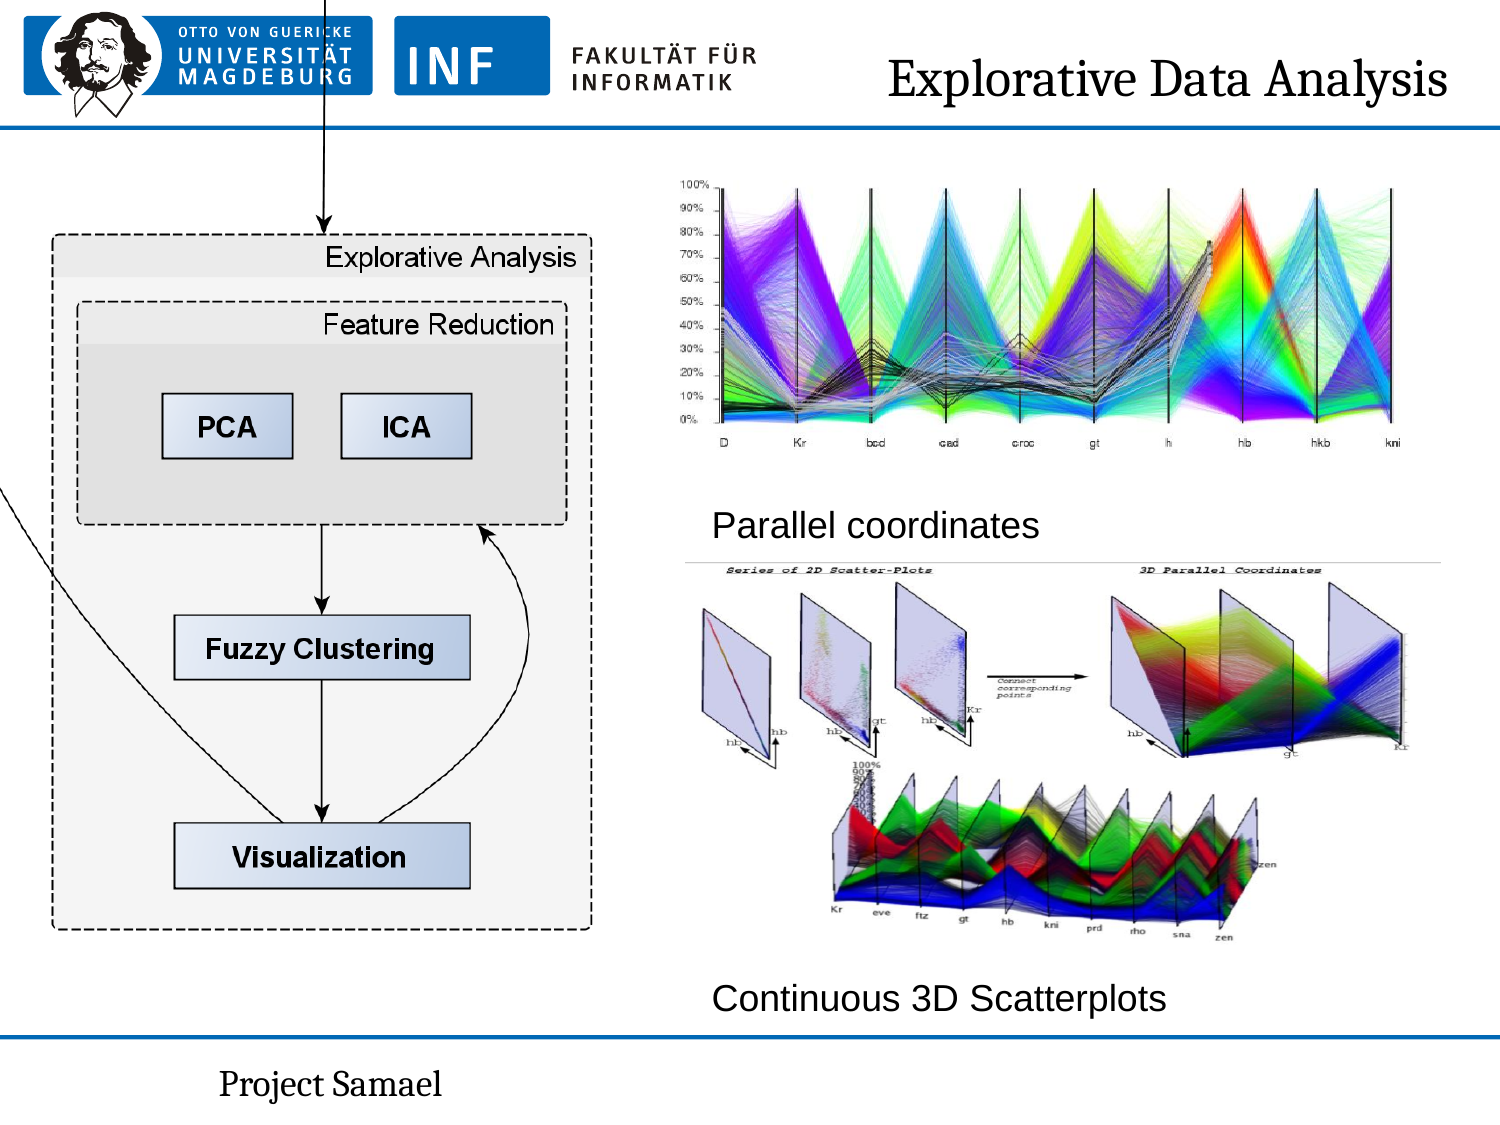

Explorative Data Analysis
Parallel coordinates
Continuous 3D Scatterplots
Project Samael